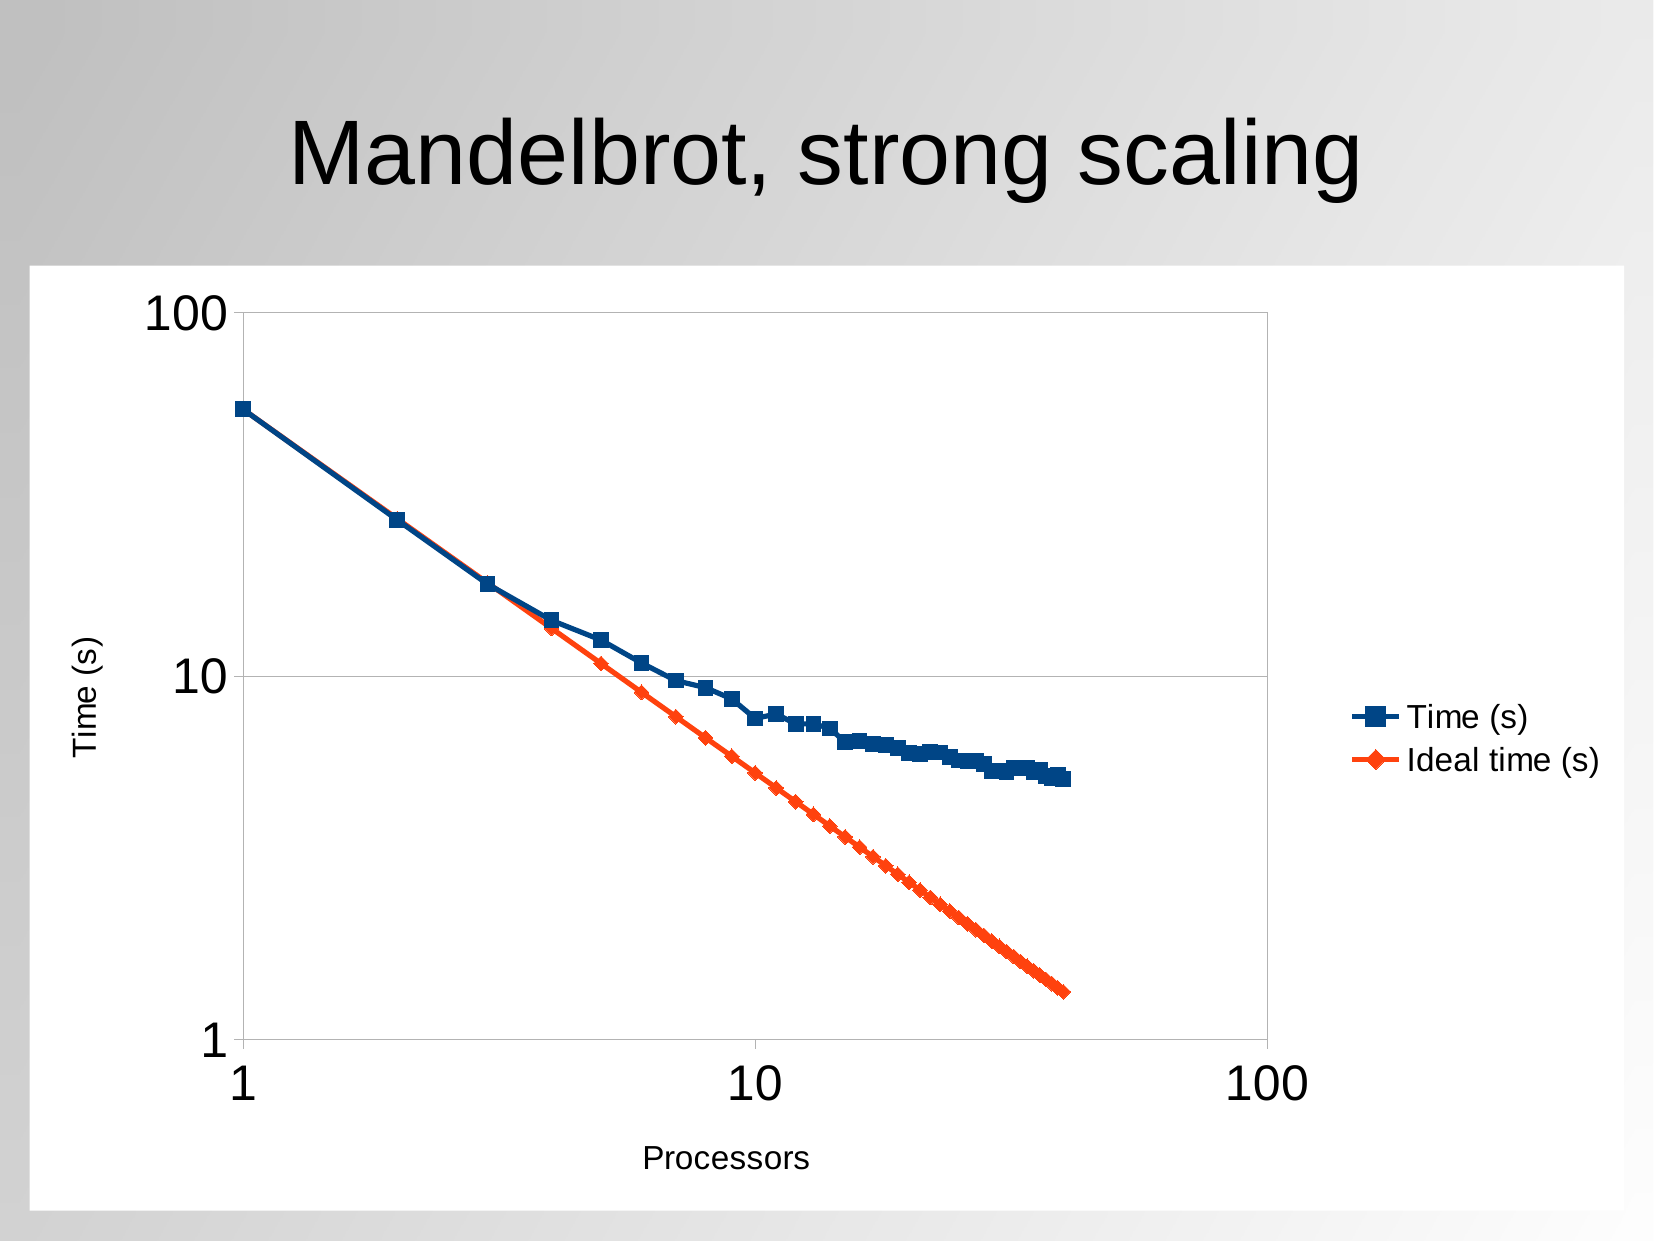

# Mandelbrot, strong scaling
### Chart
| Category | Time (s) | Ideal time (s) |
|---|---|---|